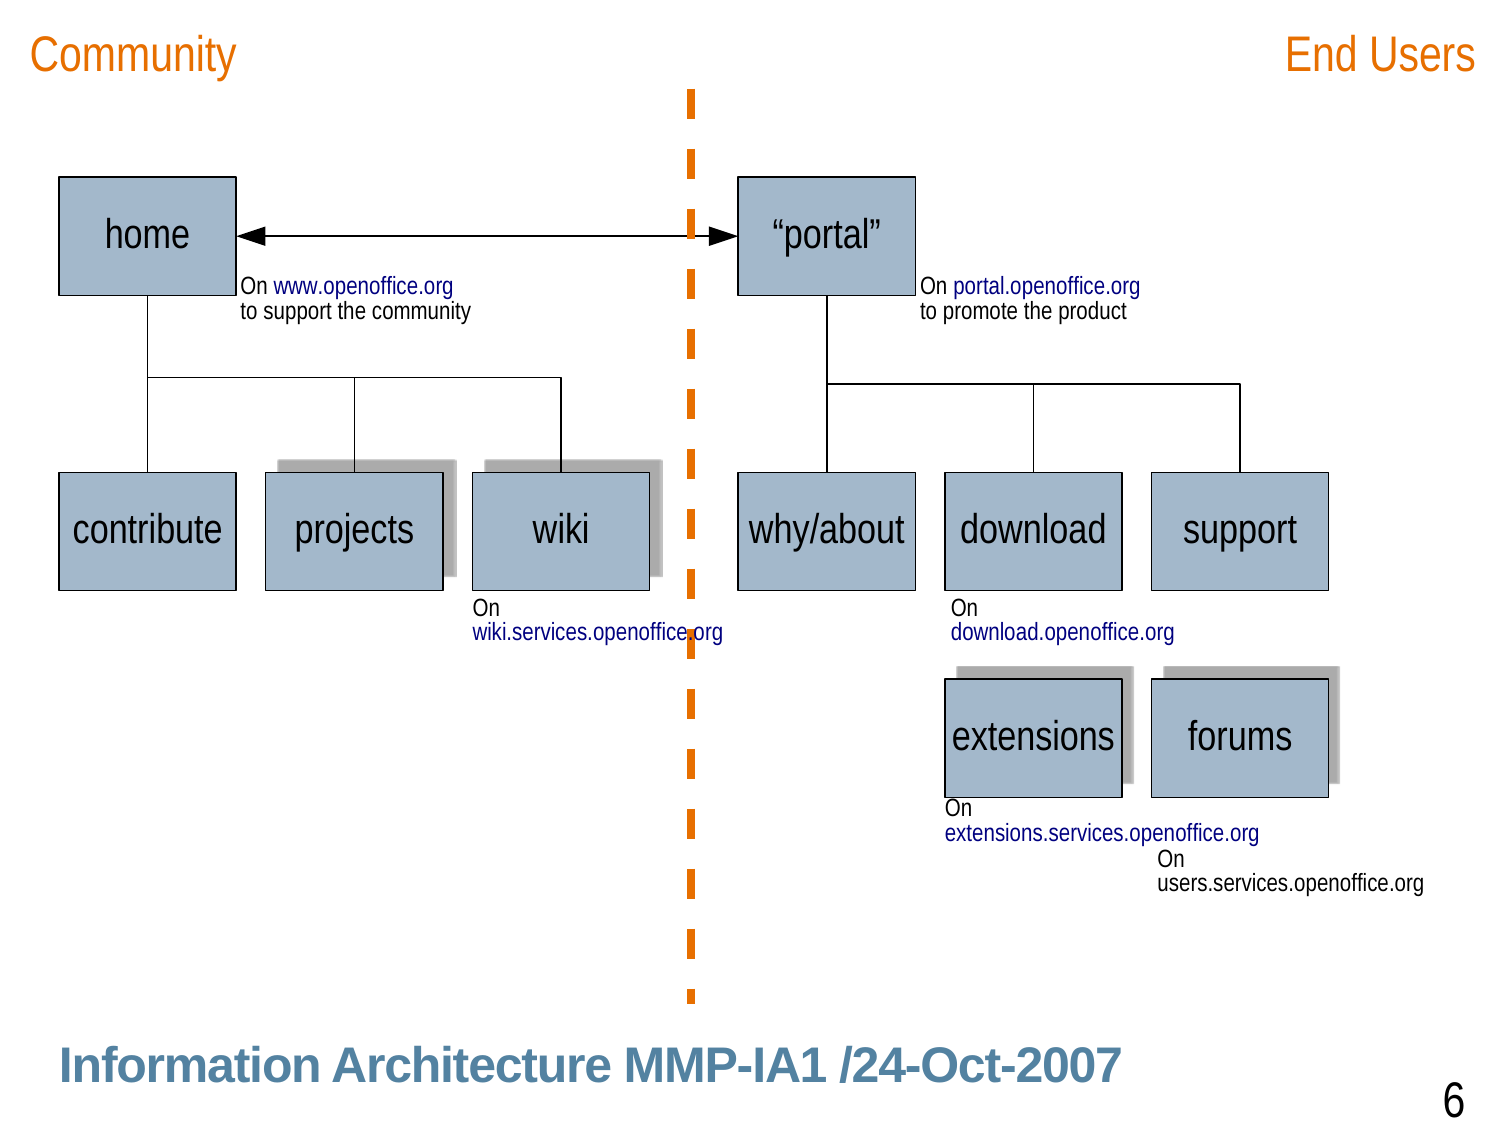

Community
End Users
home
“portal”
On www.openoffice.org
to support the community
On portal.openoffice.org
to promote the product
contribute
projects
wiki
why/about
download
support
On
download.openoffice.org
On
wiki.services.openoffice.org
extensions
forums
On
extensions.services.openoffice.org
On users.services.openoffice.org
# Information Architecture MMP-IA1 /24-Oct-2007